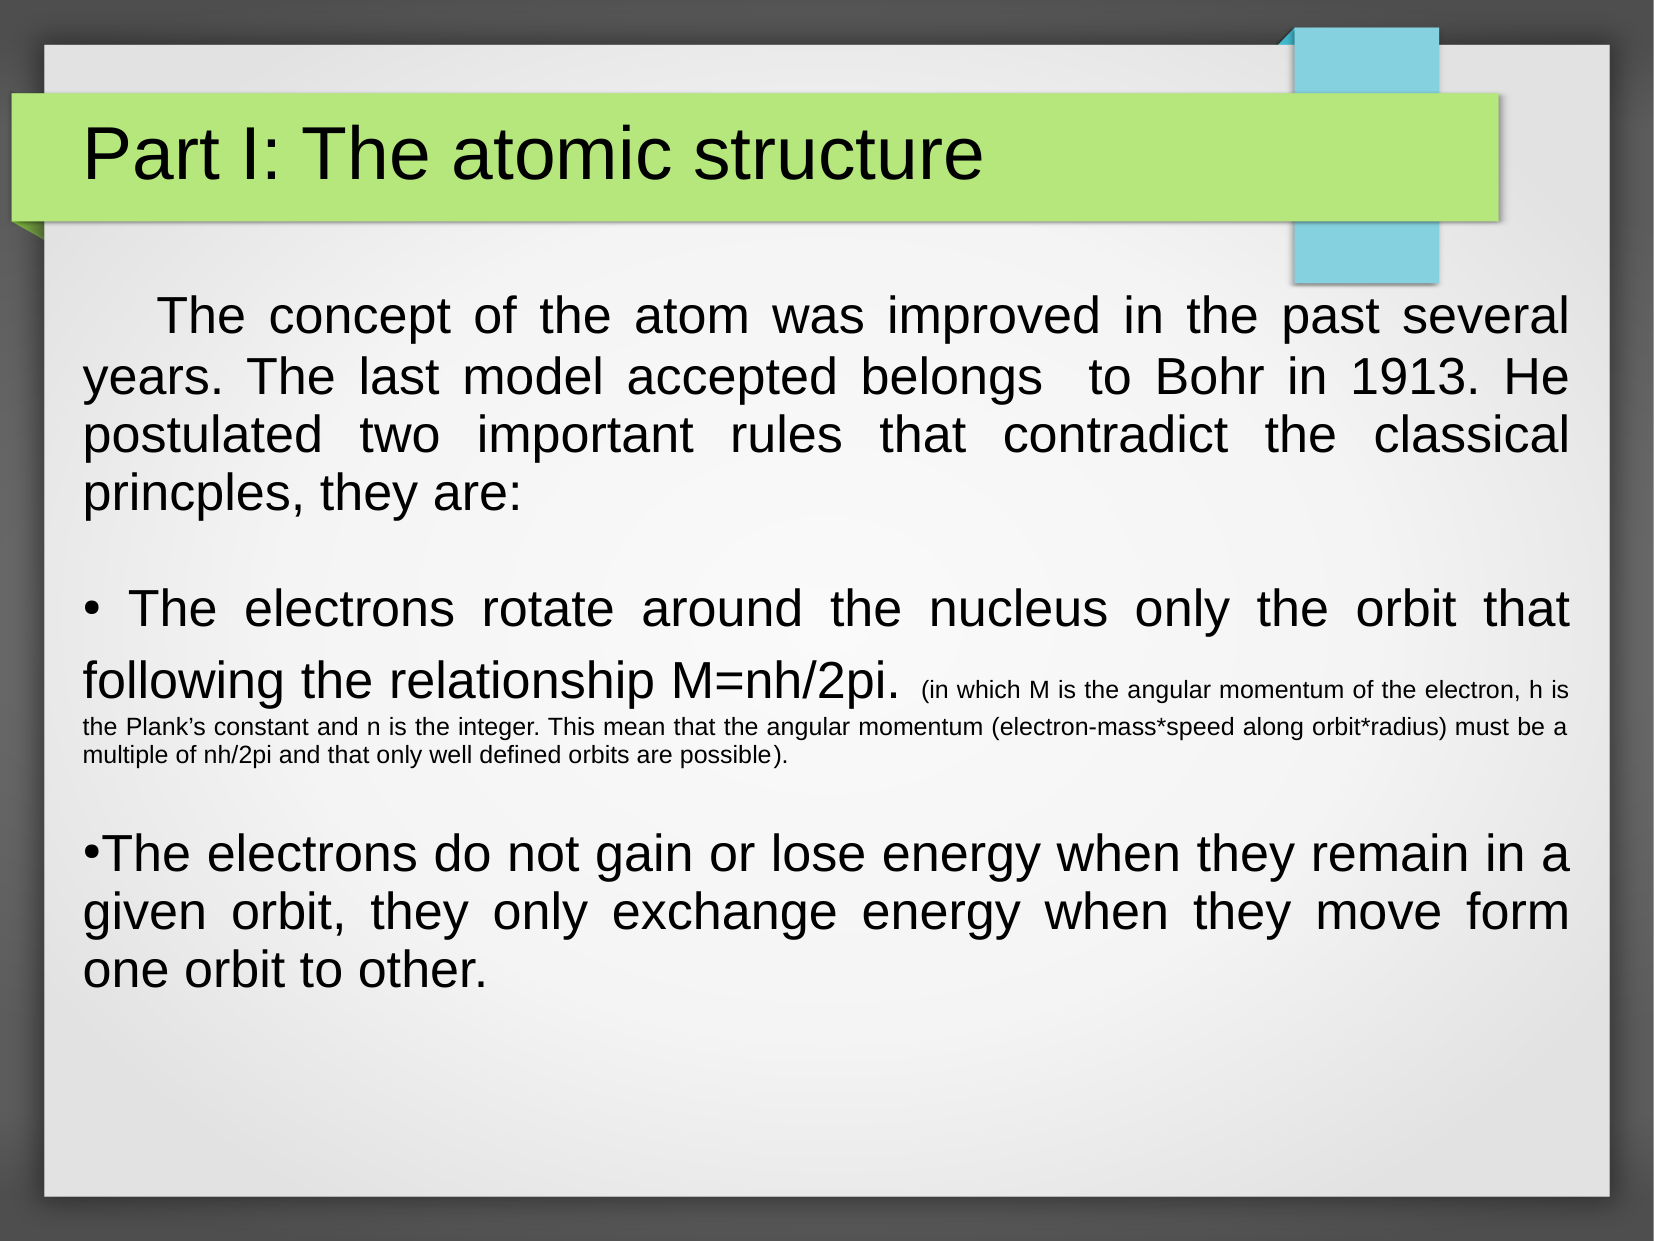

# Part I: The atomic structure
	The concept of the atom was improved in the past several years. The last model accepted belongs to Bohr in 1913. He postulated two important rules that contradict the classical princples, they are:
 The electrons rotate around the nucleus only the orbit that following the relationship M=nh/2pi. (in which M is the angular momentum of the electron, h is the Plank’s constant and n is the integer. This mean that the angular momentum (electron-mass*speed along orbit*radius) must be a multiple of nh/2pi and that only well defined orbits are possible).
The electrons do not gain or lose energy when they remain in a given orbit, they only exchange energy when they move form one orbit to other.